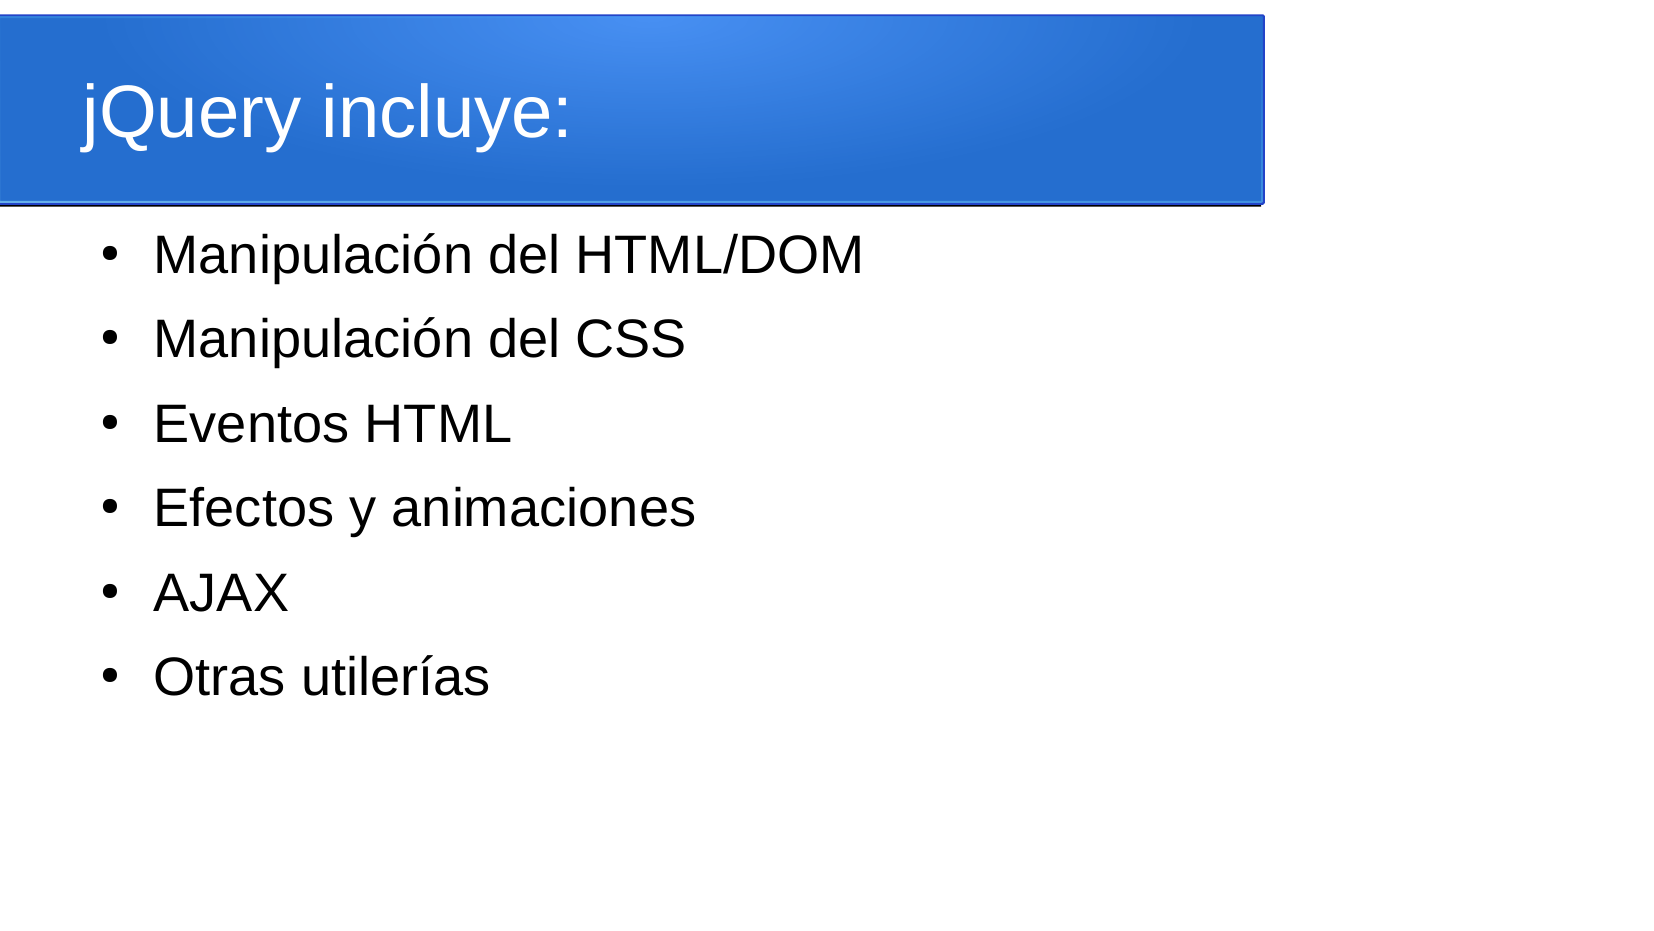

# jQuery incluye:
Manipulación del HTML/DOM
Manipulación del CSS
Eventos HTML
Efectos y animaciones
AJAX
Otras utilerías